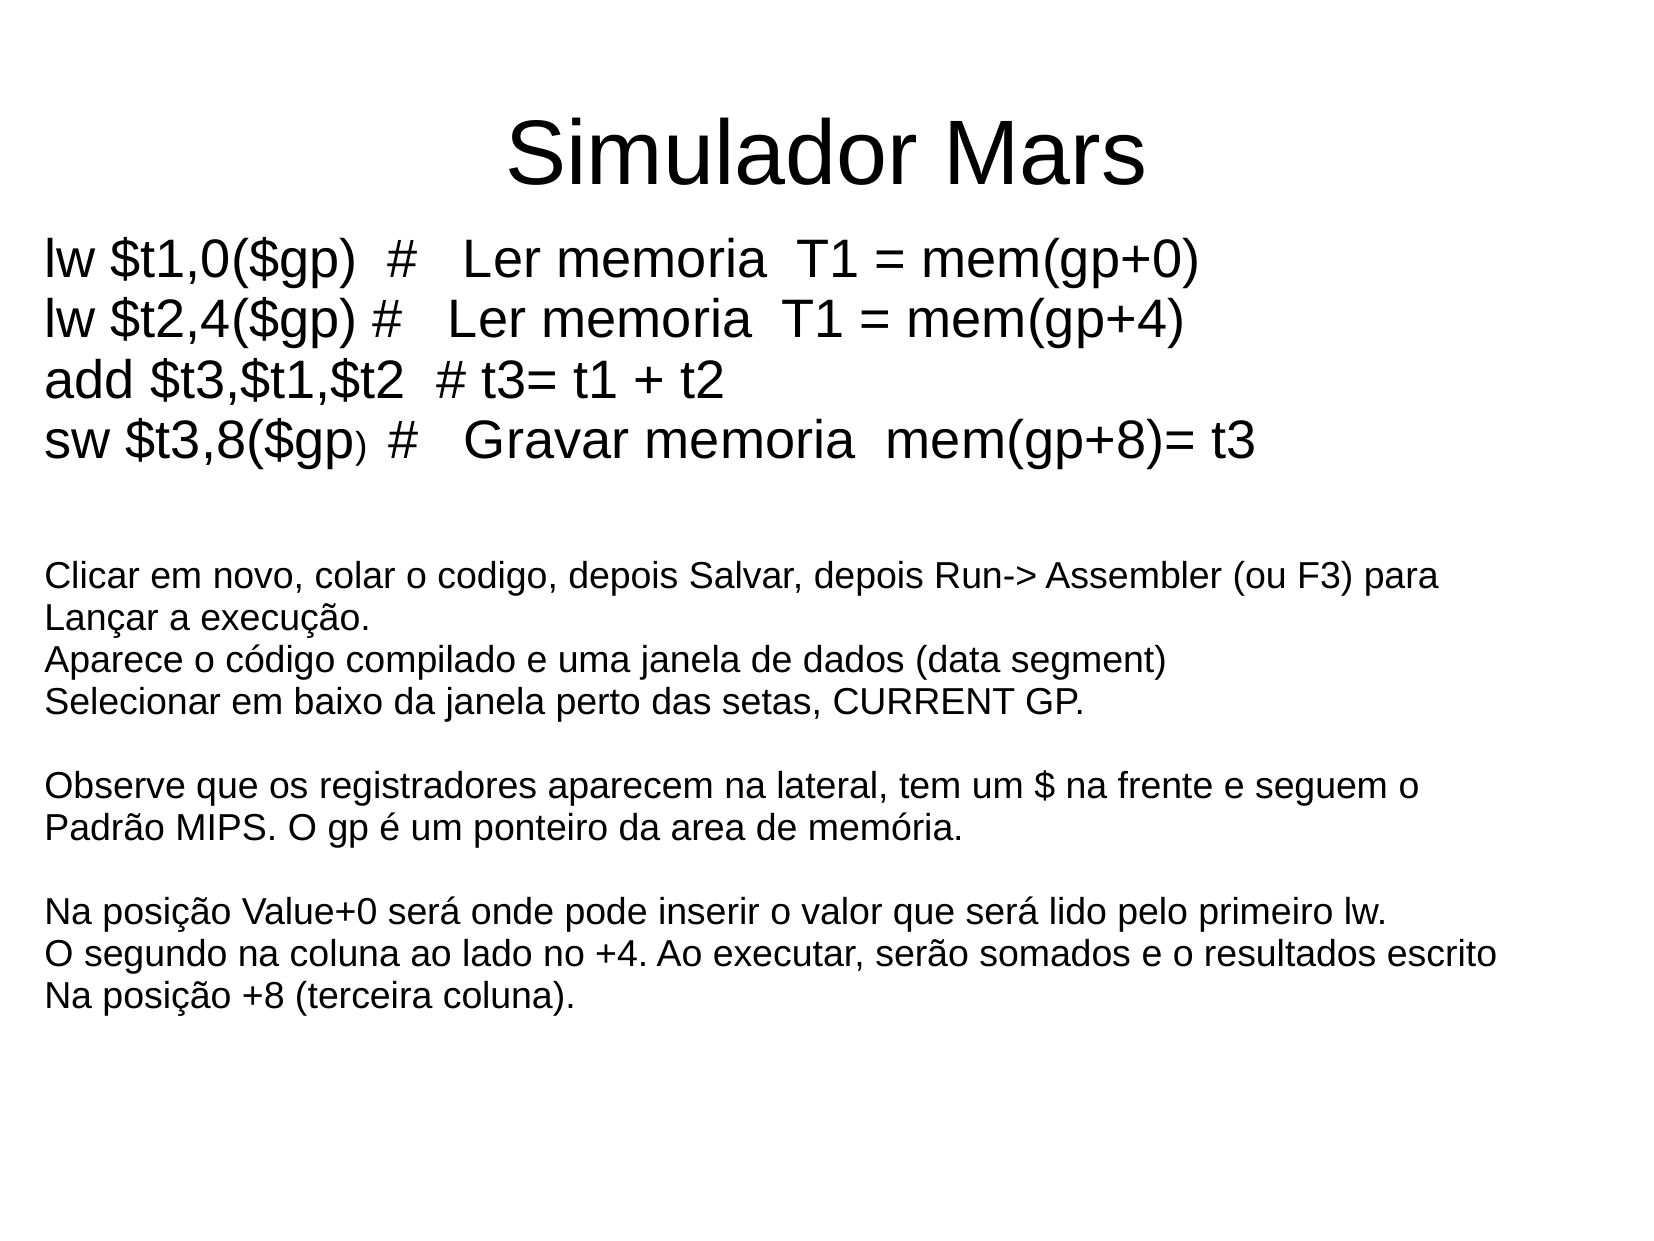

# Simulador Mars
lw $t1,0($gp) # Ler memoria T1 = mem(gp+0)
lw $t2,4($gp) # Ler memoria T1 = mem(gp+4)
add $t3,$t1,$t2 # t3= t1 + t2
sw $t3,8($gp) # Gravar memoria mem(gp+8)= t3
Clicar em novo, colar o codigo, depois Salvar, depois Run-> Assembler (ou F3) para
Lançar a execução.
Aparece o código compilado e uma janela de dados (data segment)
Selecionar em baixo da janela perto das setas, CURRENT GP.
Observe que os registradores aparecem na lateral, tem um $ na frente e seguem o
Padrão MIPS. O gp é um ponteiro da area de memória.
Na posição Value+0 será onde pode inserir o valor que será lido pelo primeiro lw.
O segundo na coluna ao lado no +4. Ao executar, serão somados e o resultados escrito
Na posição +8 (terceira coluna).